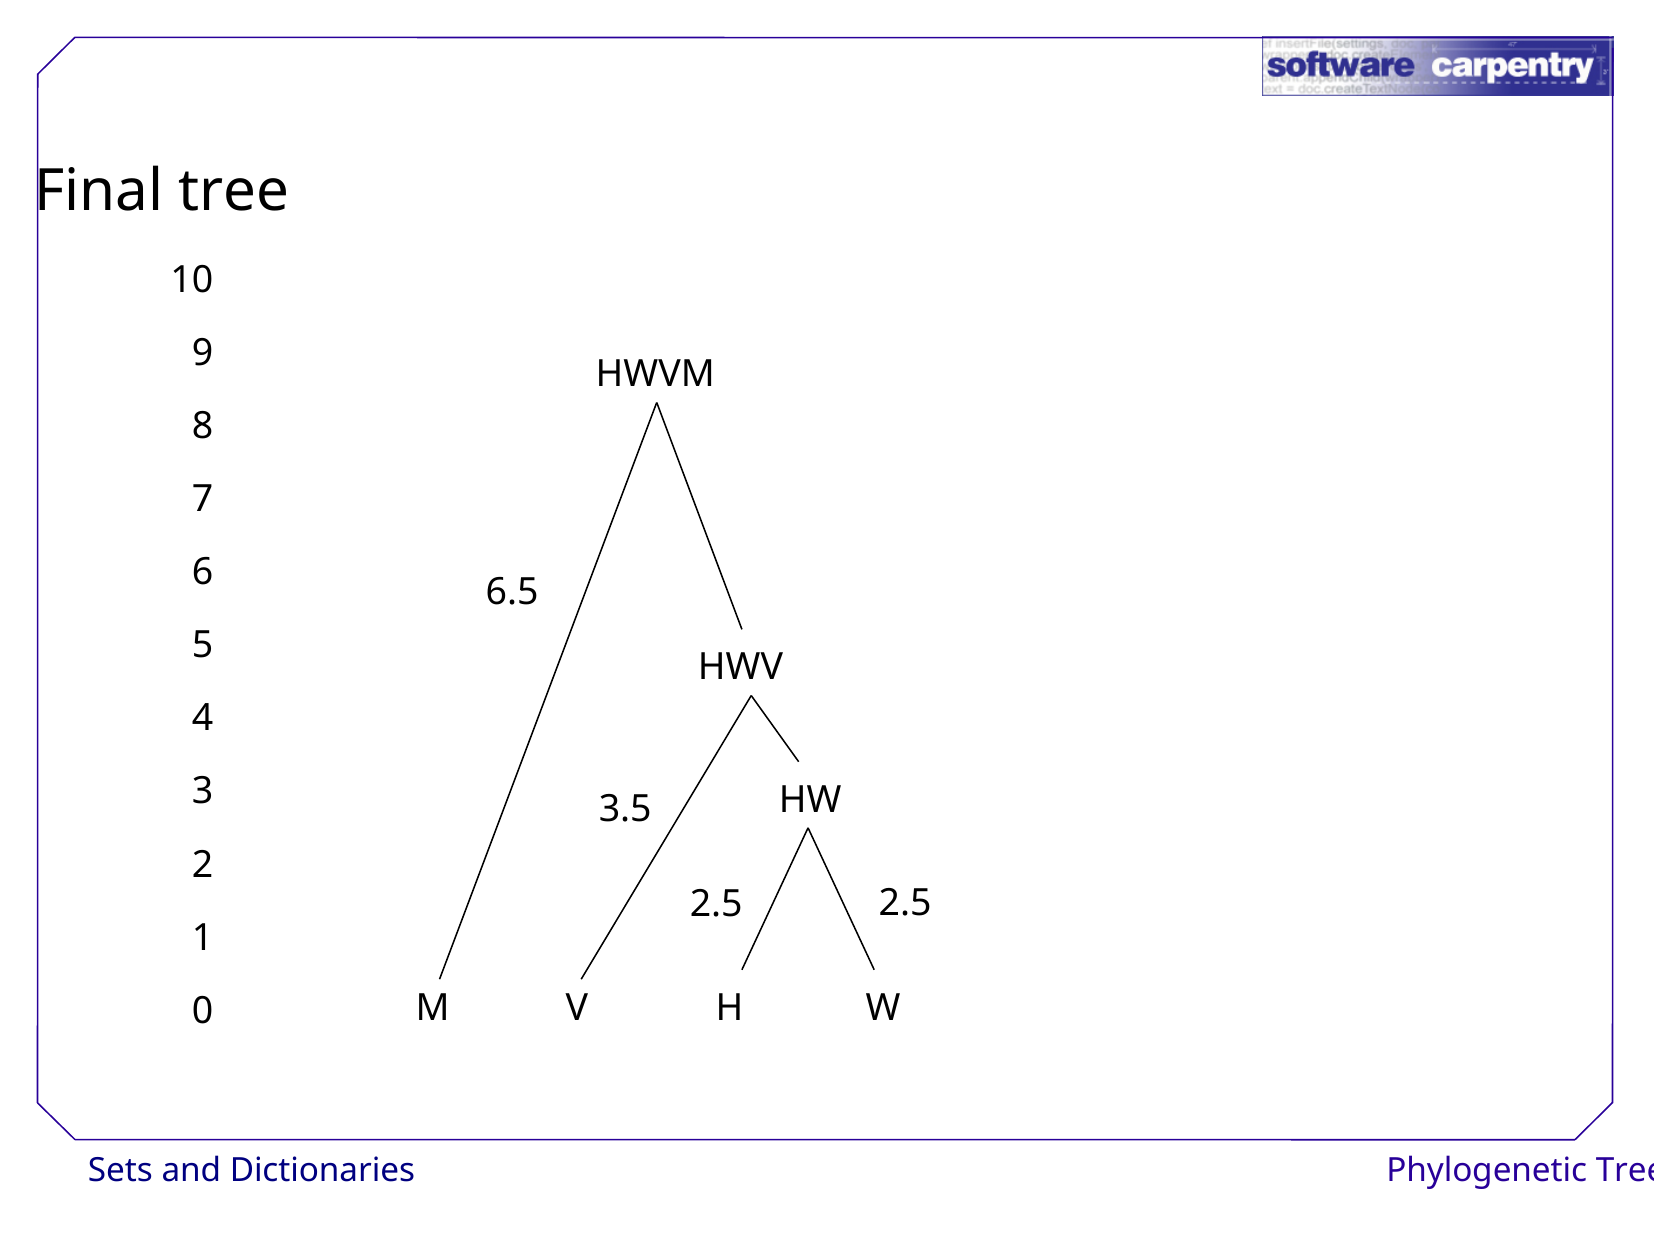

Final tree
| 10 |
| --- |
| 9 |
| 8 |
| 7 |
| 6 |
| 5 |
| 4 |
| 3 |
| 2 |
| 1 |
| 0 |
| |
| --- |
| |
| |
| |
| |
| |
| |
| |
| |
| |
HWVM
6.5
HWV
HW
3.5
2.5
2.5
M		V		H		W